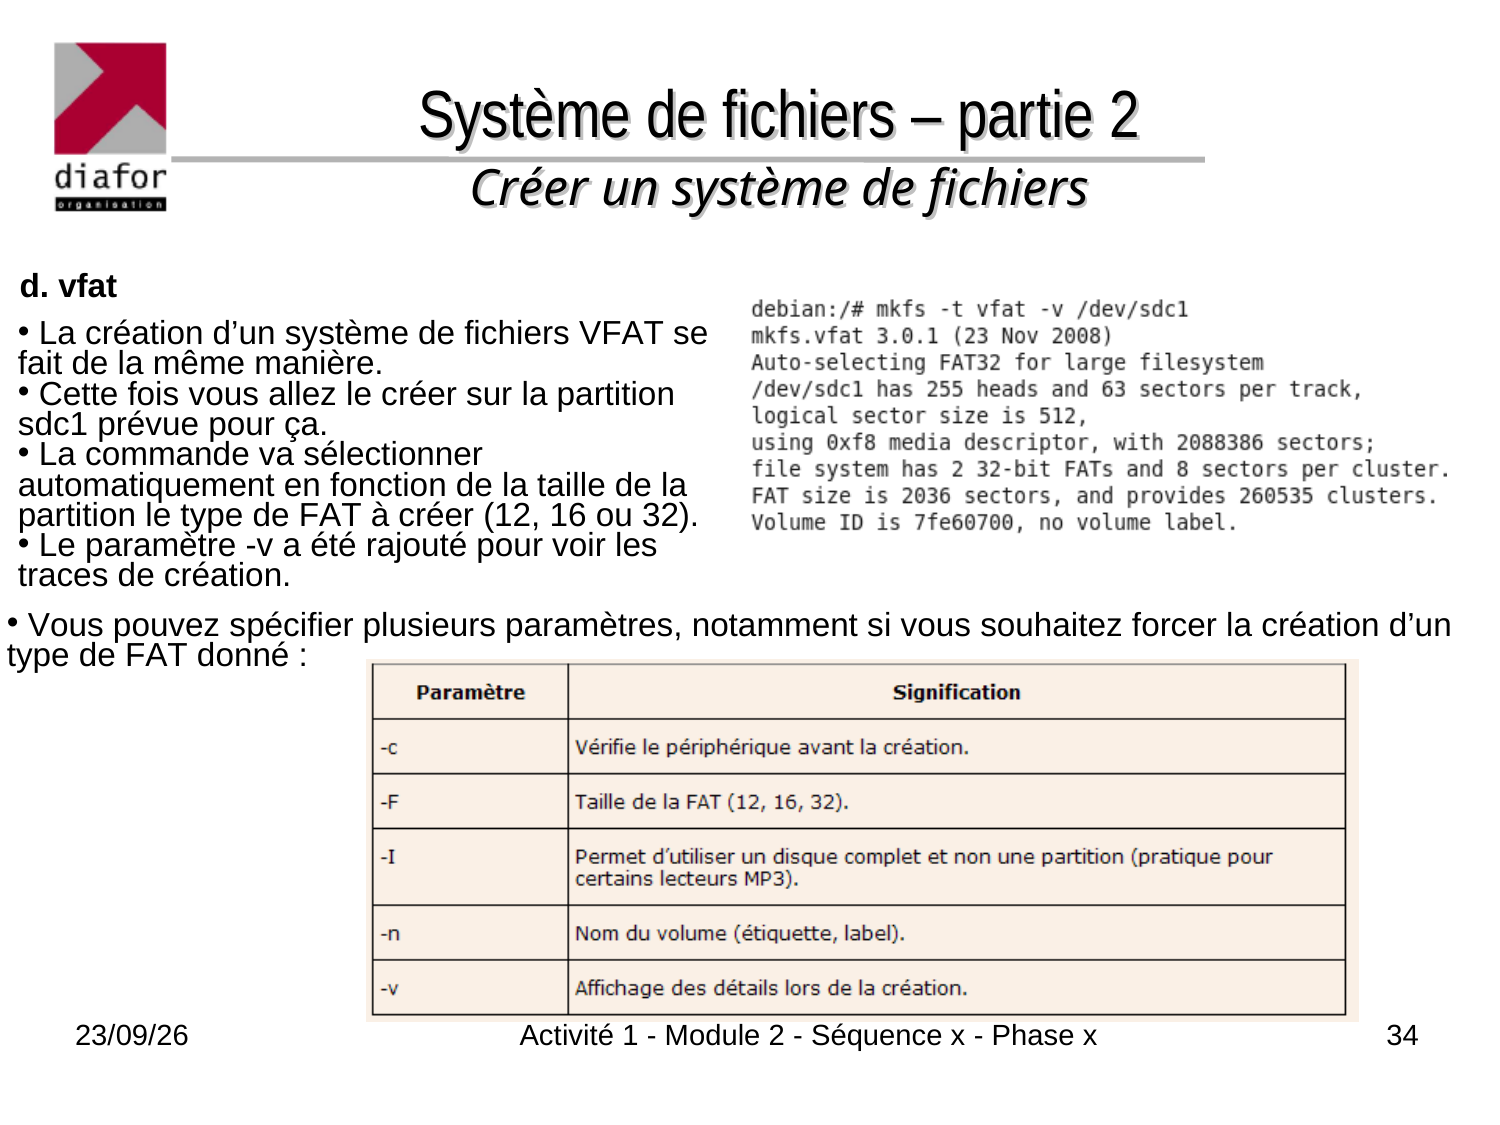

# Système de fichiers – partie 2 Créer un système de fichiers
d. vfat
 La création d’un système de fichiers VFAT se fait de la même manière.
 Cette fois vous allez le créer sur la partition sdc1 prévue pour ça.
 La commande va sélectionner automatiquement en fonction de la taille de la partition le type de FAT à créer (12, 16 ou 32).
 Le paramètre -v a été rajouté pour voir les traces de création.
 Vous pouvez spécifier plusieurs paramètres, notamment si vous souhaitez forcer la création d’un type de FAT donné :
Activité 1 - Module 2 - Séquence x - Phase x
34